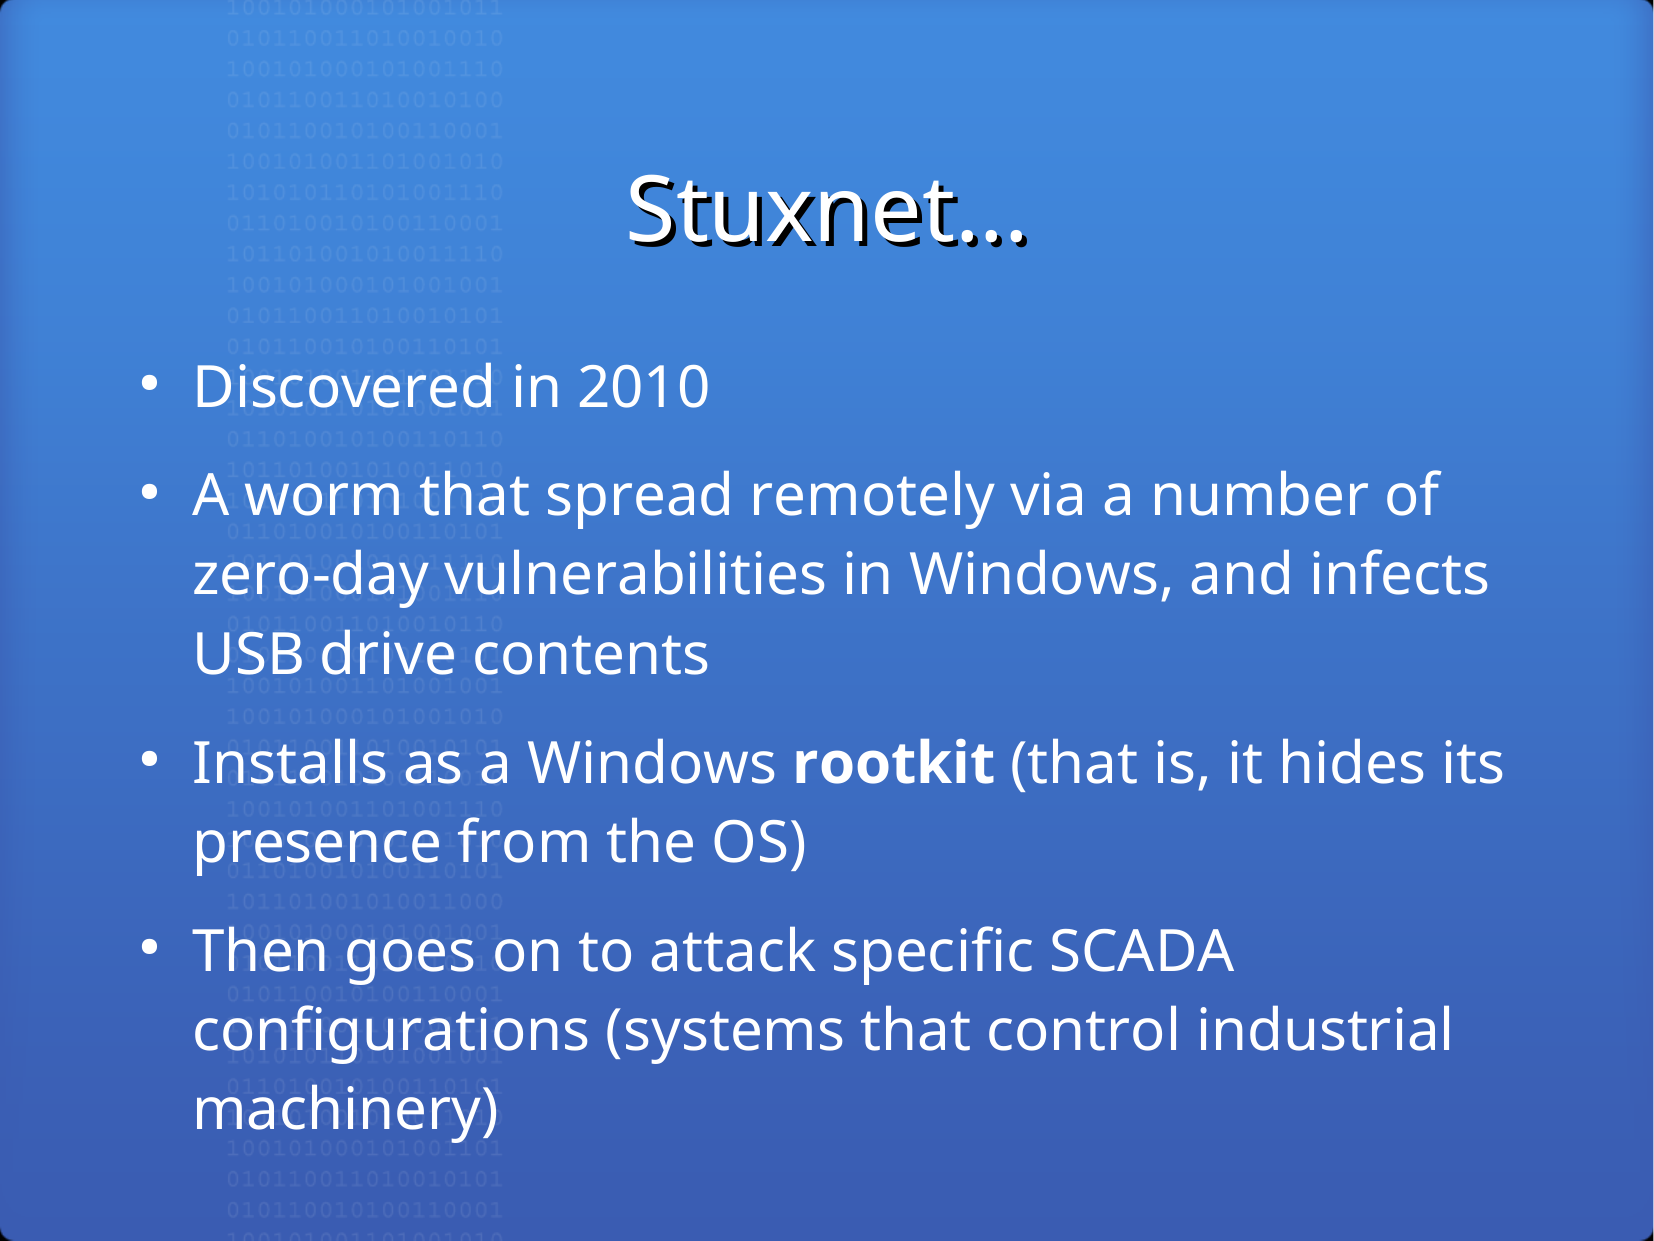

# Stuxnet...
Discovered in 2010
A worm that spread remotely via a number of zero-day vulnerabilities in Windows, and infects USB drive contents
Installs as a Windows rootkit (that is, it hides its presence from the OS)
Then goes on to attack specific SCADA configurations (systems that control industrial machinery)